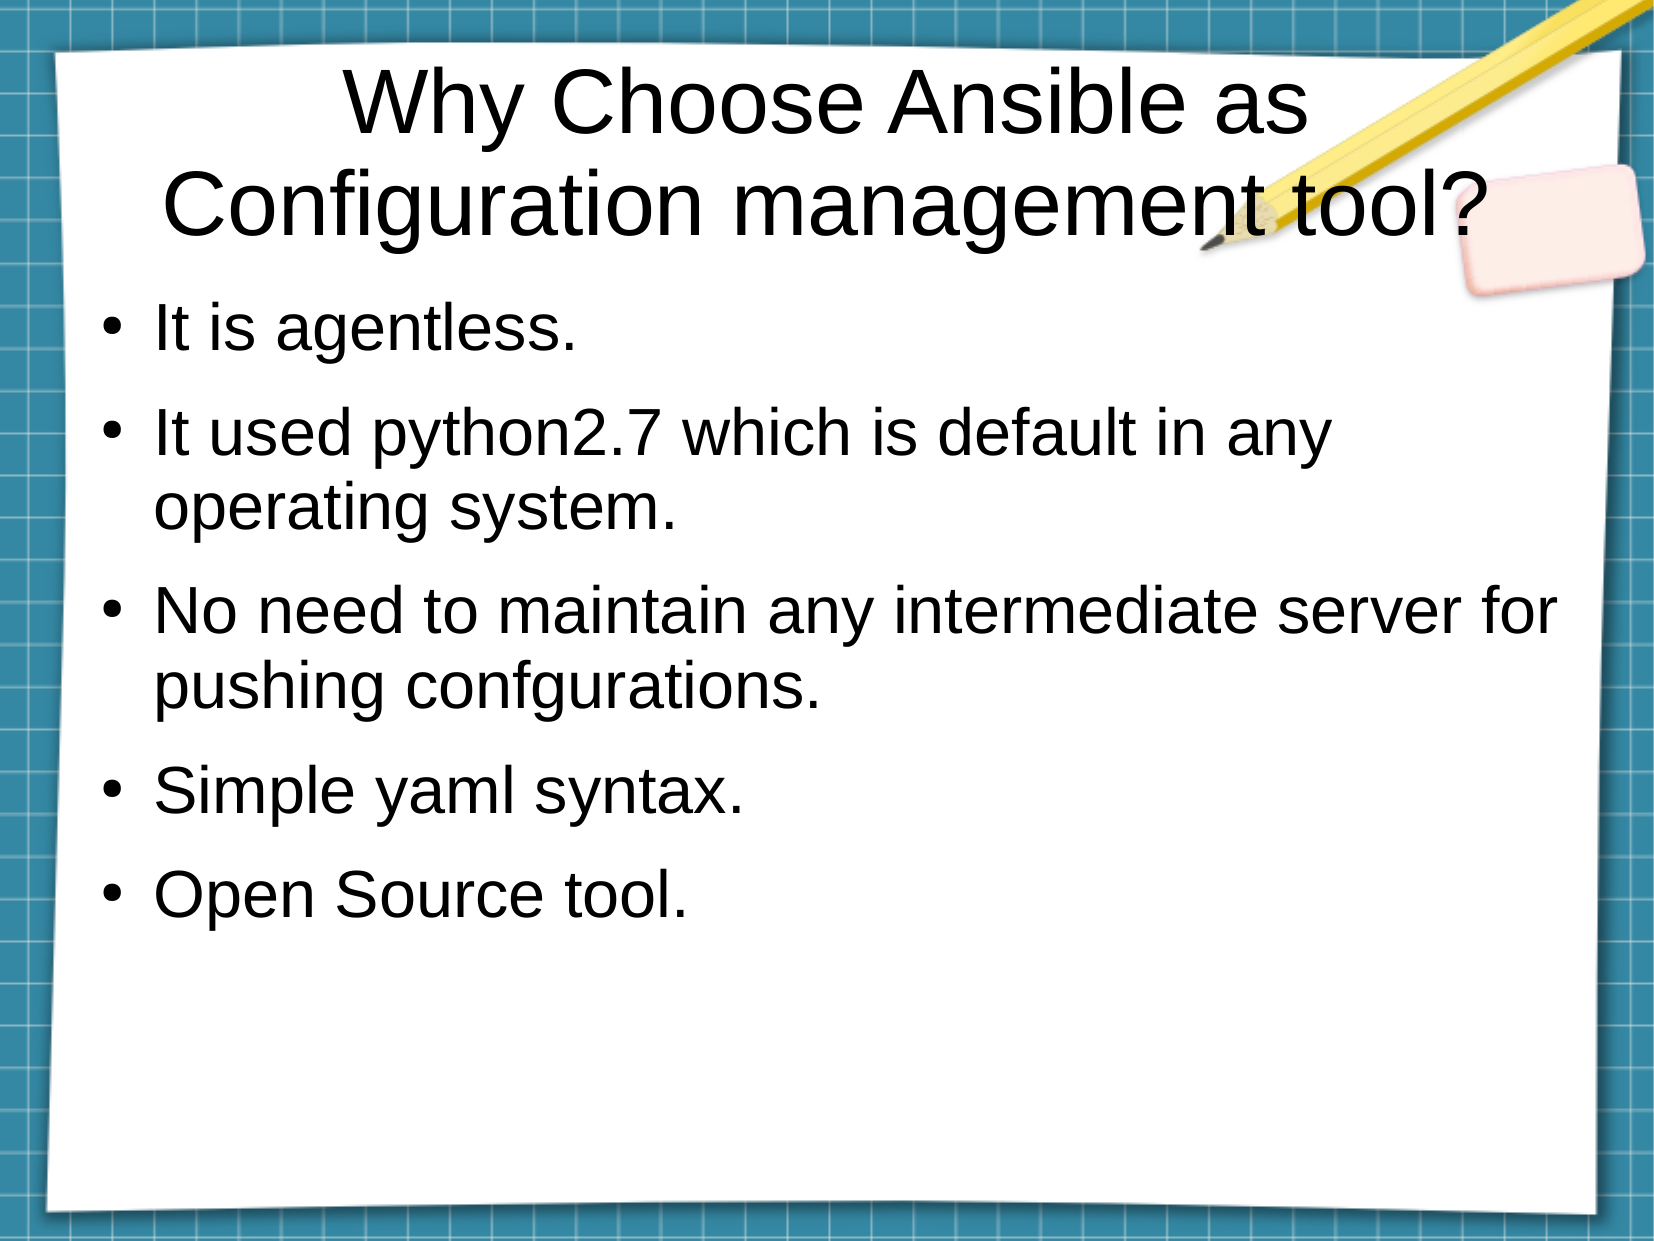

# Why Choose Ansible as Configuration management tool?
It is agentless.
It used python2.7 which is default in any operating system.
No need to maintain any intermediate server for pushing confgurations.
Simple yaml syntax.
Open Source tool.